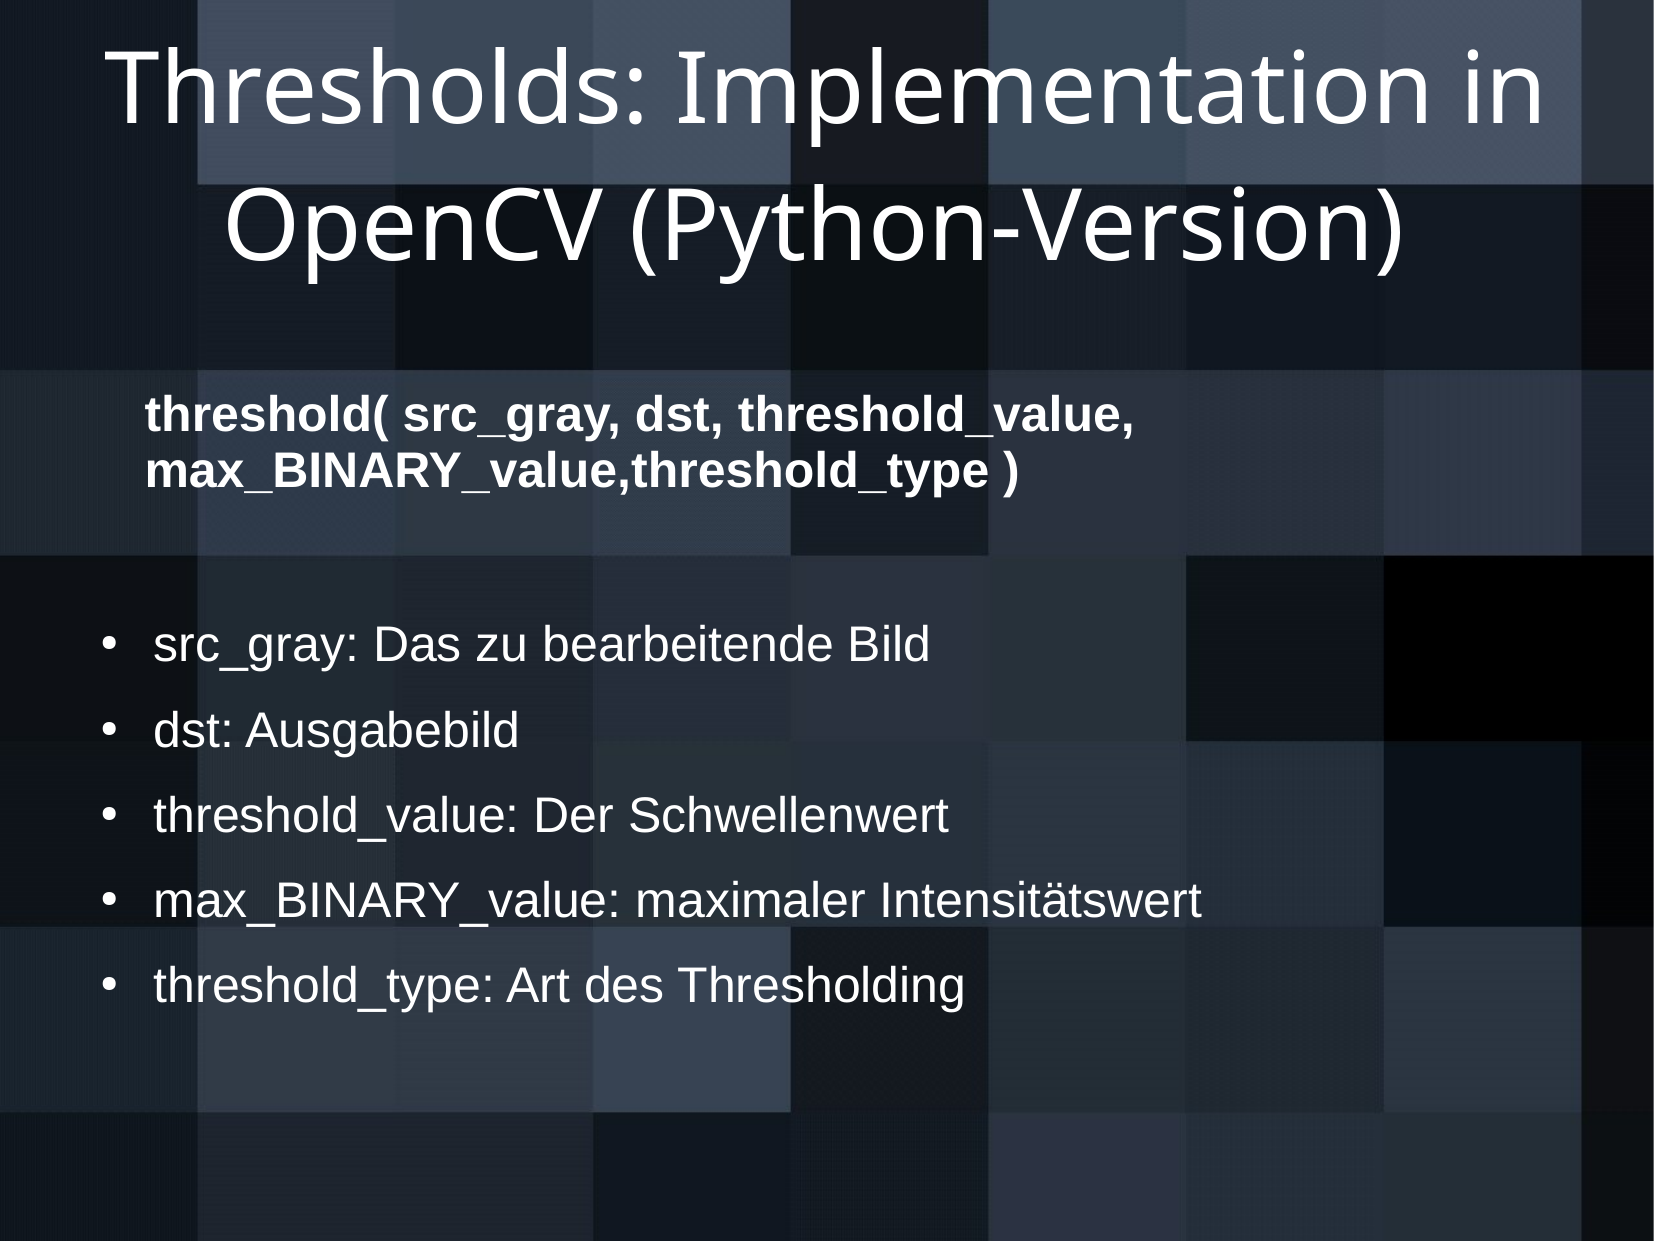

# Thresholds: Implementation in OpenCV (Python-Version)
threshold( src_gray, dst, threshold_value, max_BINARY_value,threshold_type )
src_gray: Das zu bearbeitende Bild
dst: Ausgabebild
threshold_value: Der Schwellenwert
max_BINARY_value: maximaler Intensitätswert
threshold_type: Art des Thresholding